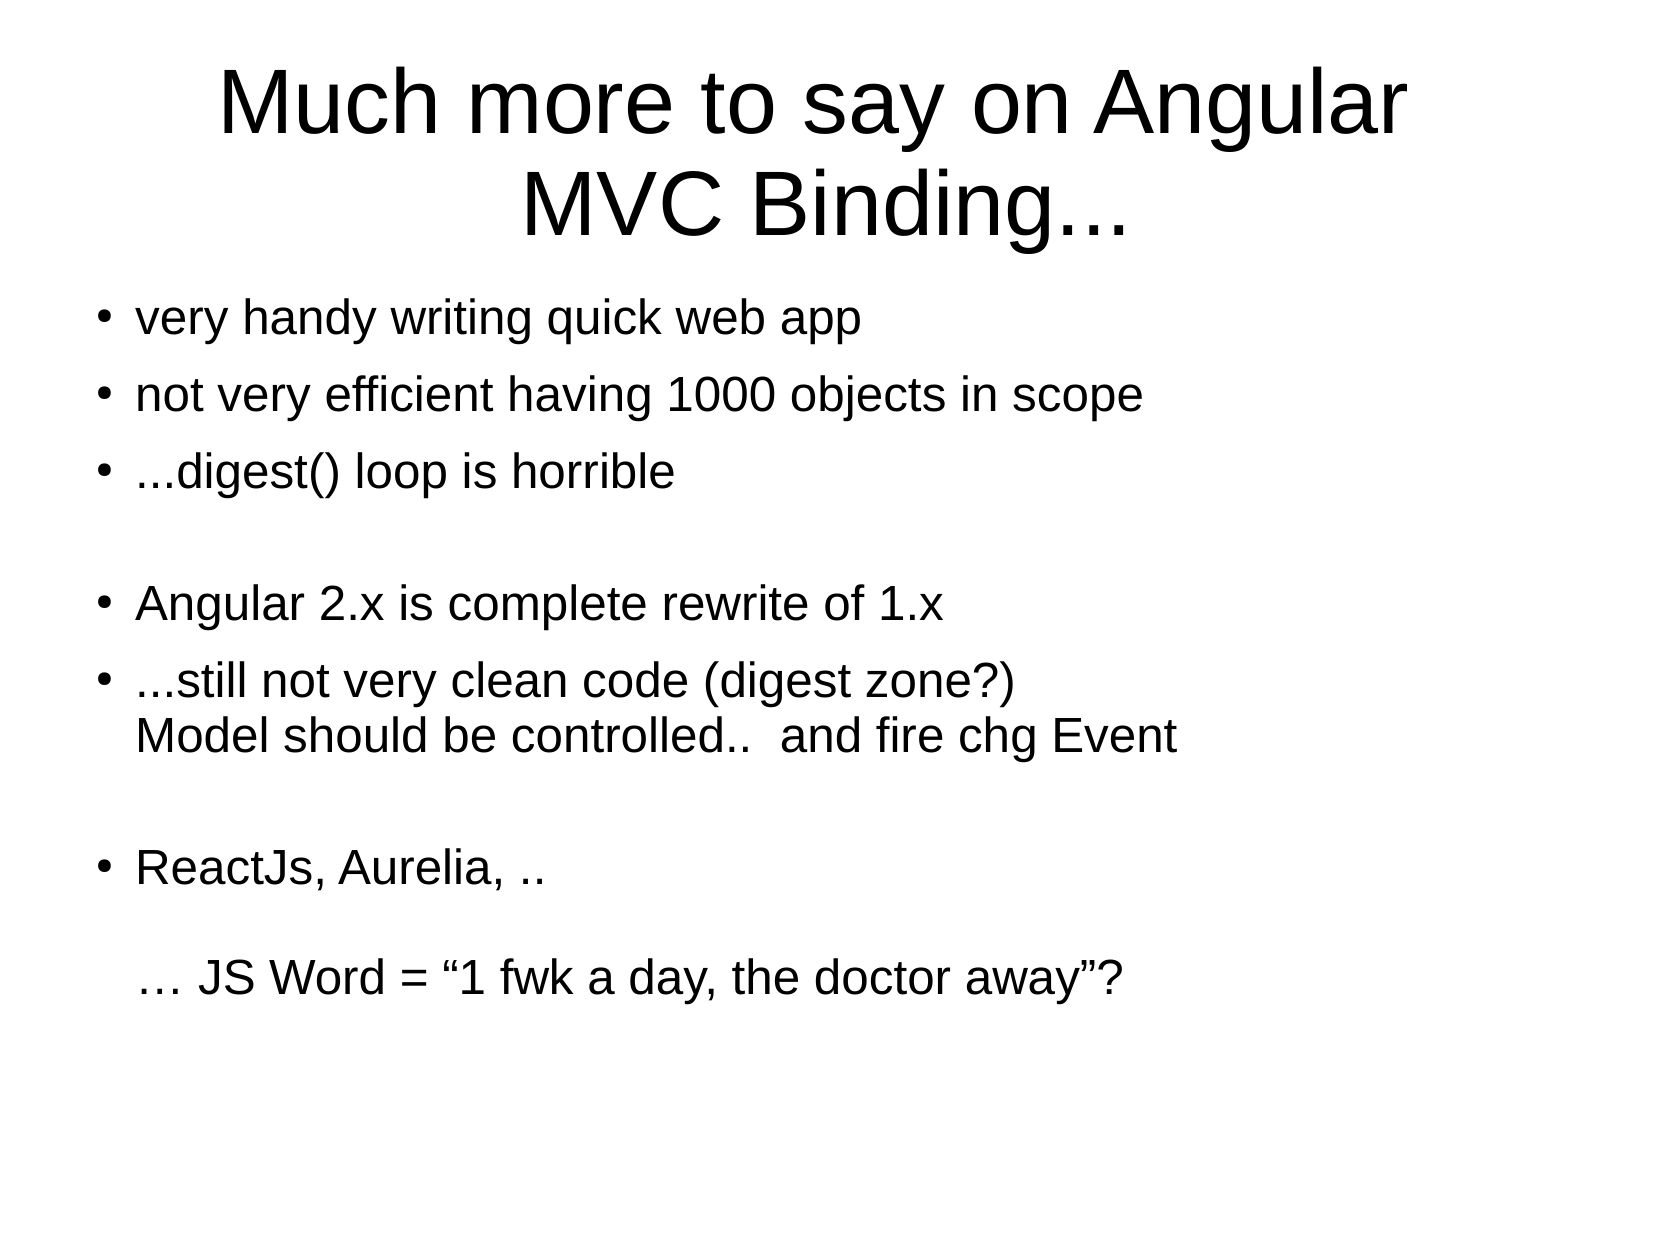

# Much more to say on Angular MVC Binding...
very handy writing quick web app
not very efficient having 1000 objects in scope
...digest() loop is horrible
Angular 2.x is complete rewrite of 1.x
...still not very clean code (digest zone?)
Model should be controlled.. and fire chg Event
ReactJs, Aurelia, ..
… JS Word = “1 fwk a day, the doctor away”?